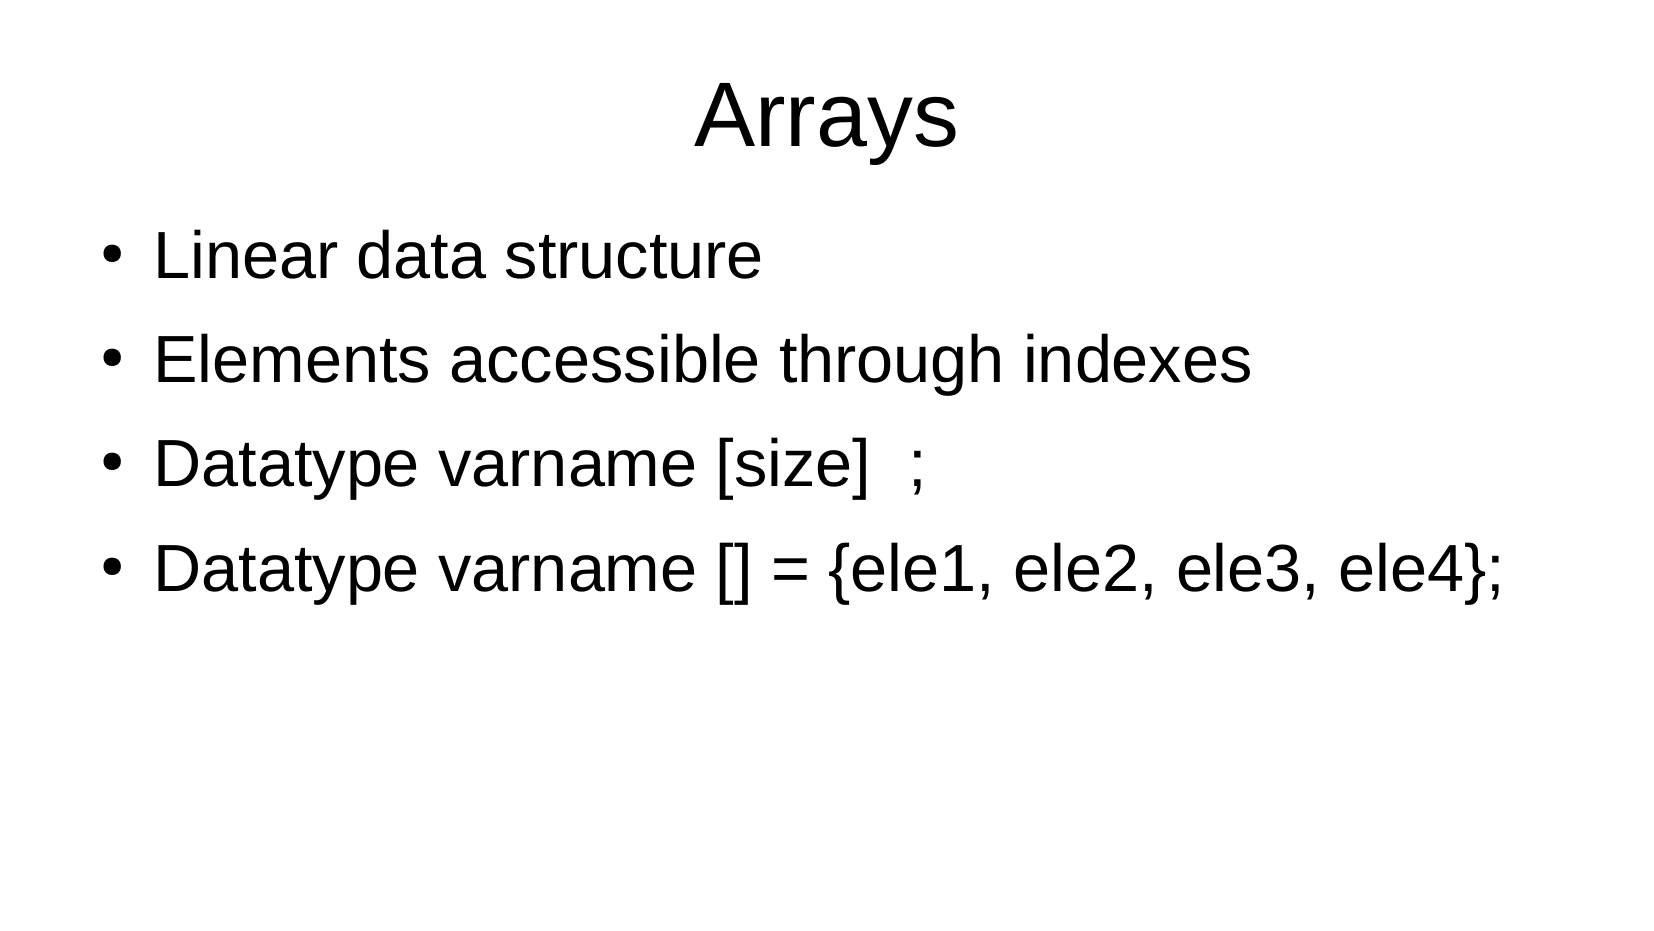

# Arrays
Linear data structure
Elements accessible through indexes
Datatype varname [size] ;
Datatype varname [] = {ele1, ele2, ele3, ele4};